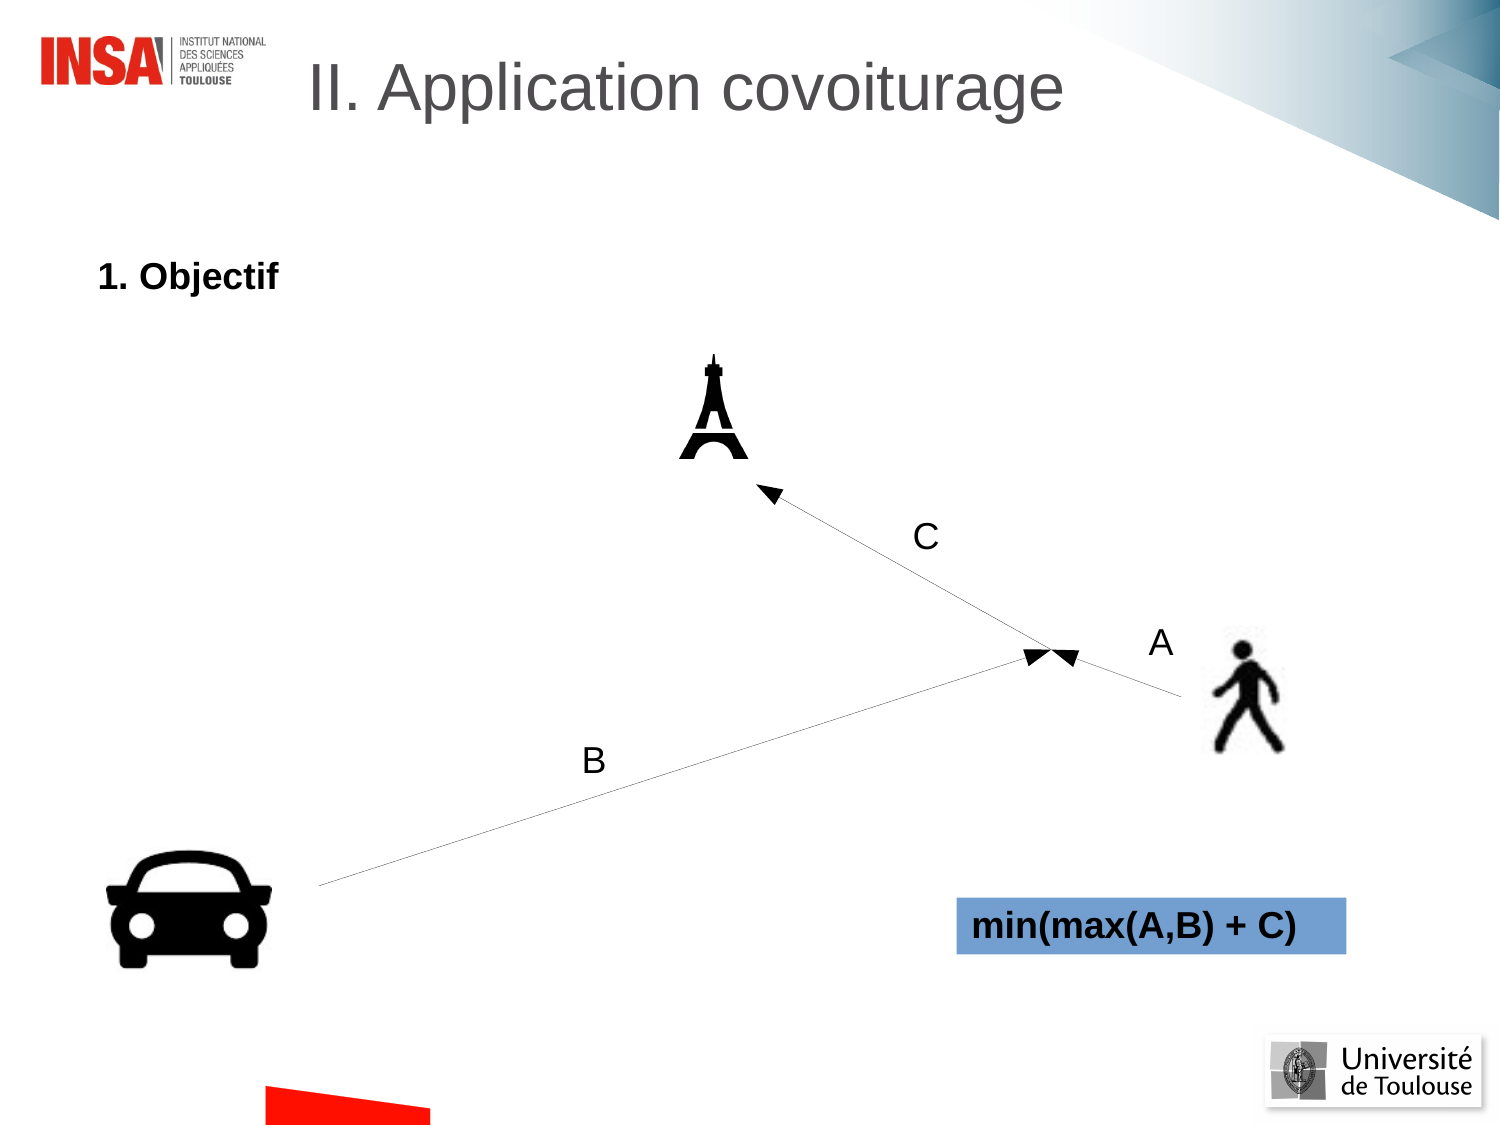

II. Application covoiturage
#
1. Objectif
C
A
B
min(max(A,B) + C)